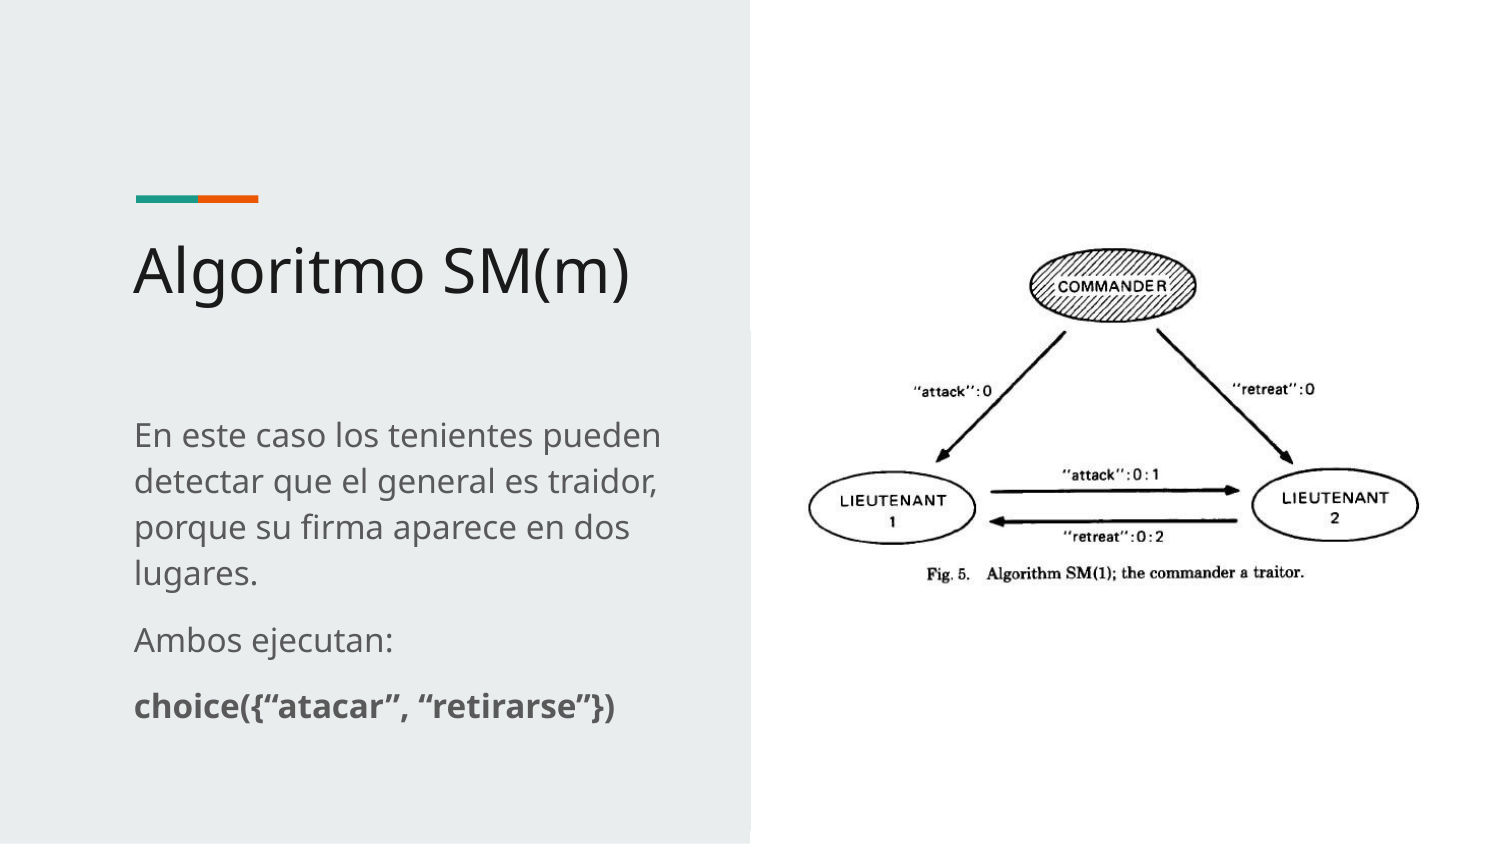

# Algoritmo SM(m)
En este caso los tenientes pueden detectar que el general es traidor, porque su firma aparece en dos lugares.
Ambos ejecutan:
choice({“atacar”, “retirarse”})